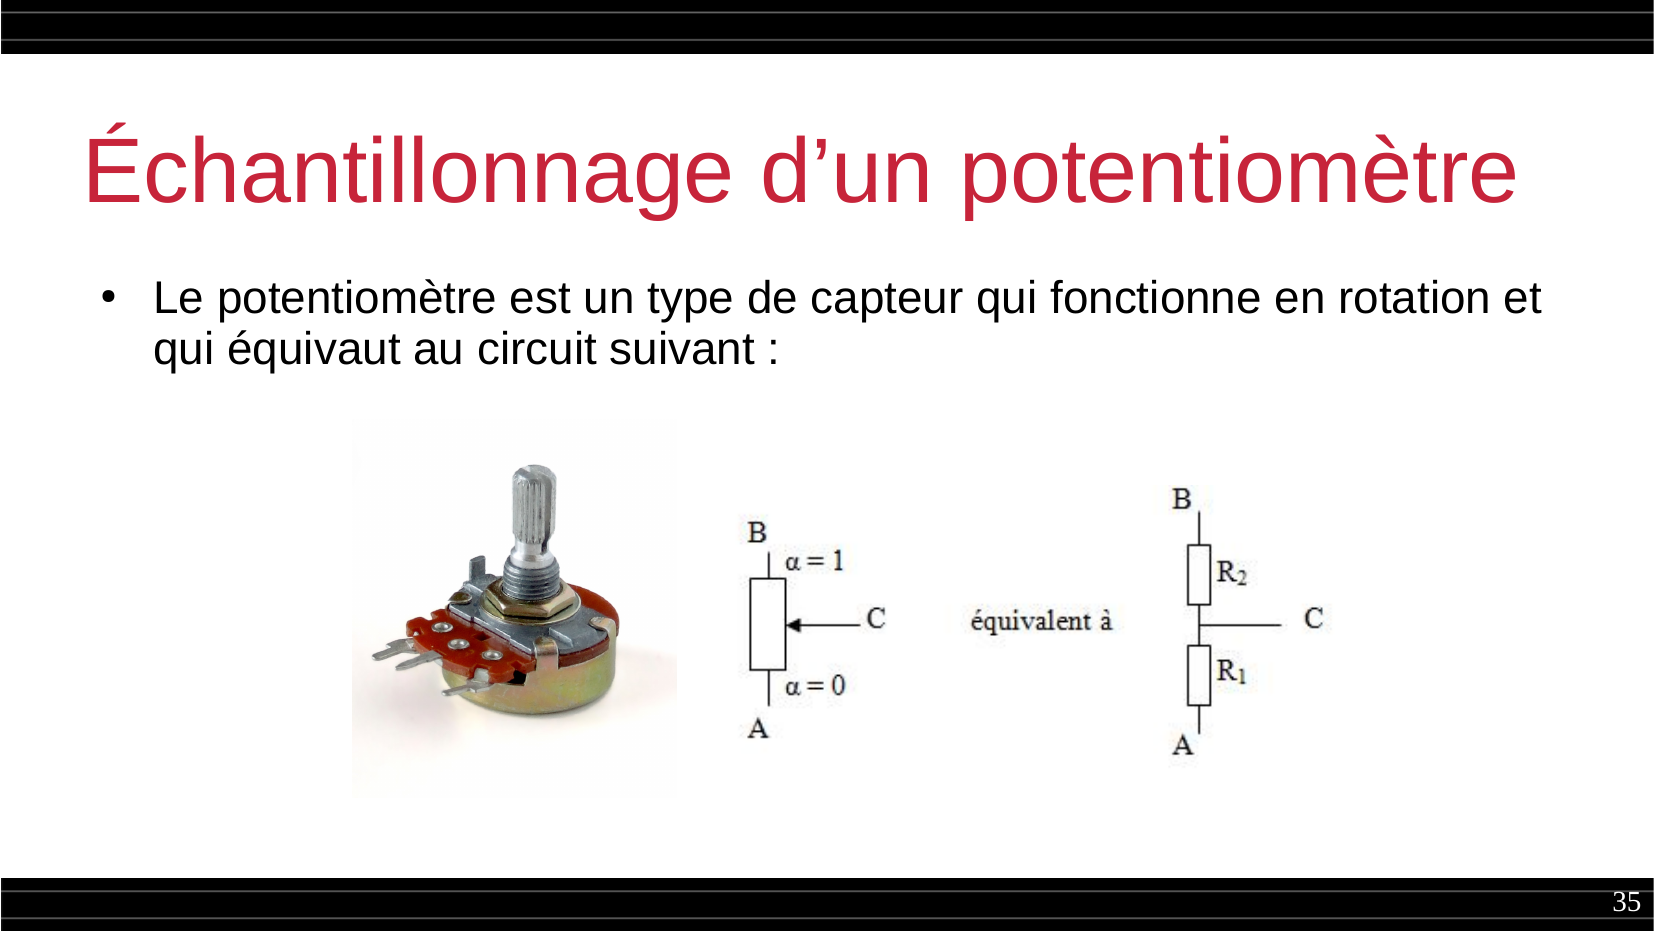

# Échantillonnage d’un potentiomètre
Le potentiomètre est un type de capteur qui fonctionne en rotation et qui équivaut au circuit suivant :